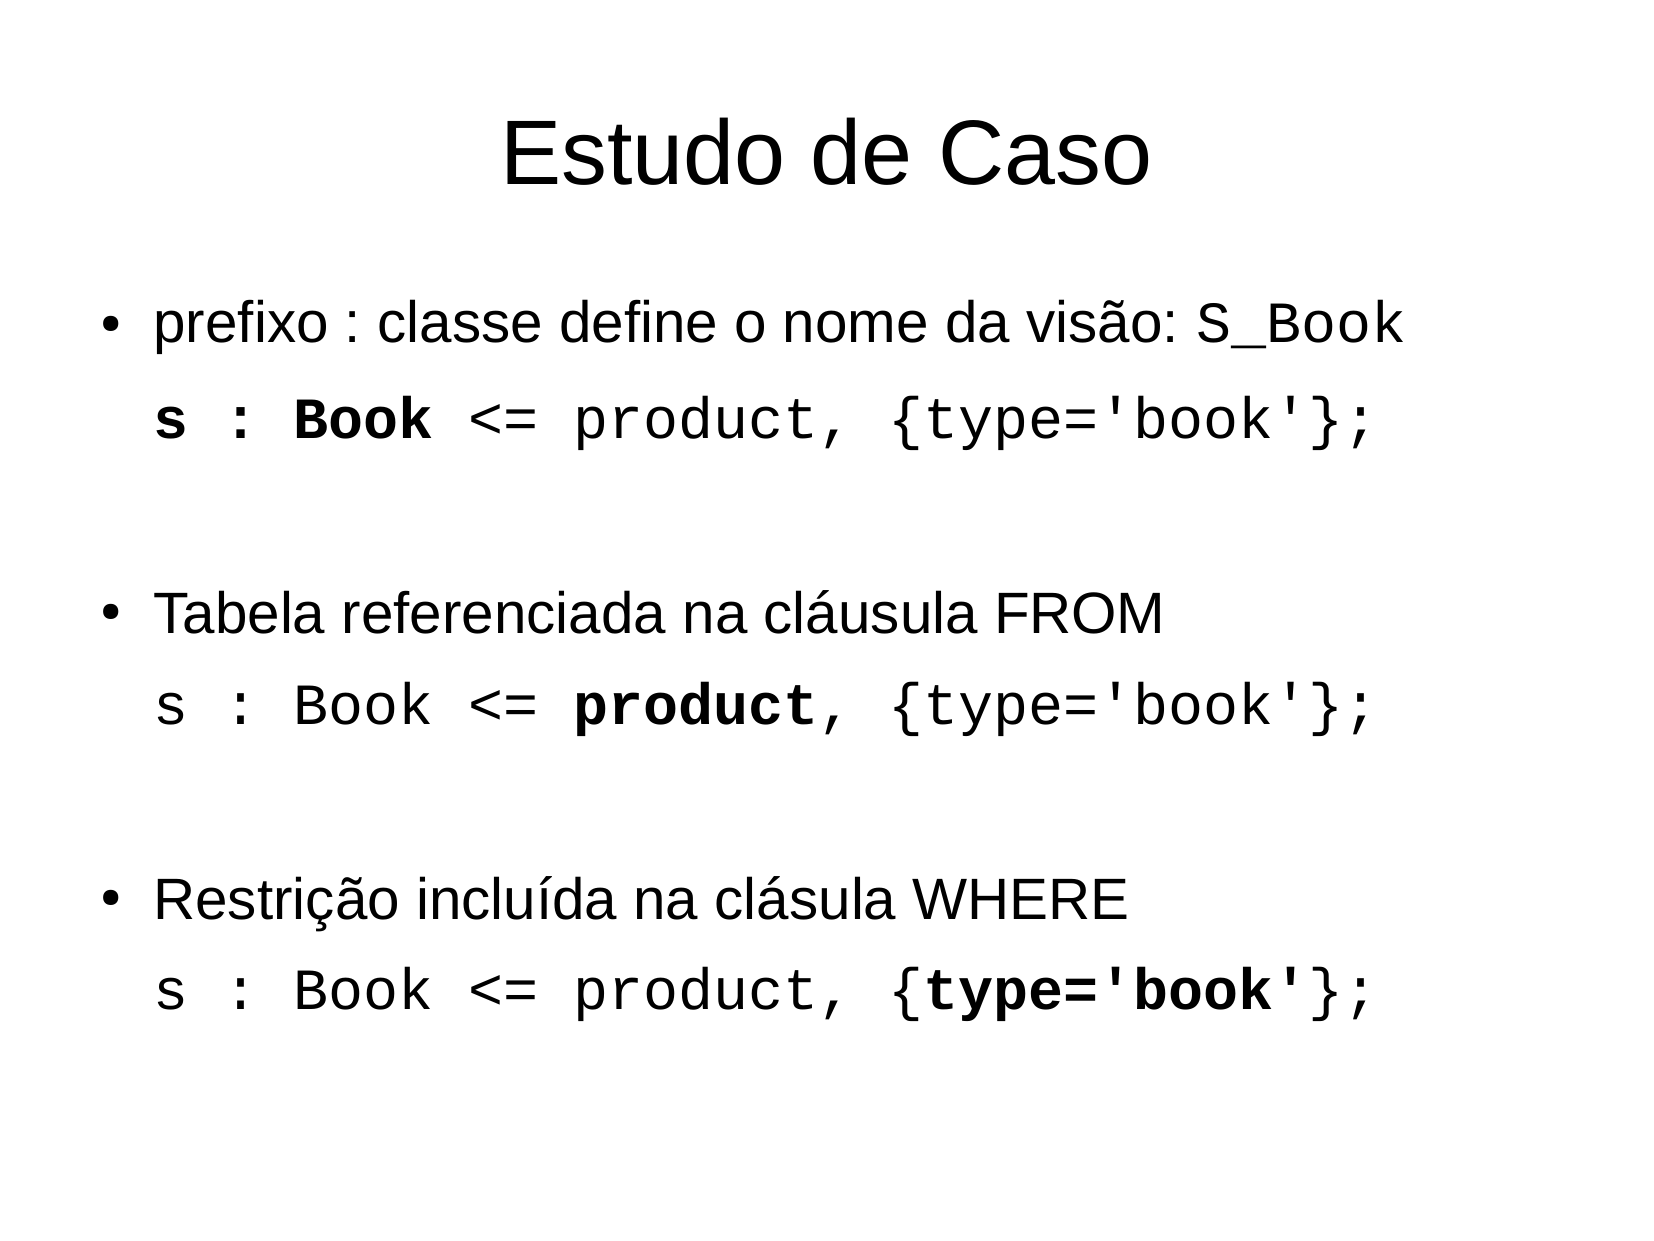

# Estudo de Caso
prefixo : classe define o nome da visão: S_Book
s : Book <= product, {type='book'};
Tabela referenciada na cláusula FROM
s : Book <= product, {type='book'};
Restrição incluída na clásula WHERE
s : Book <= product, {type='book'};